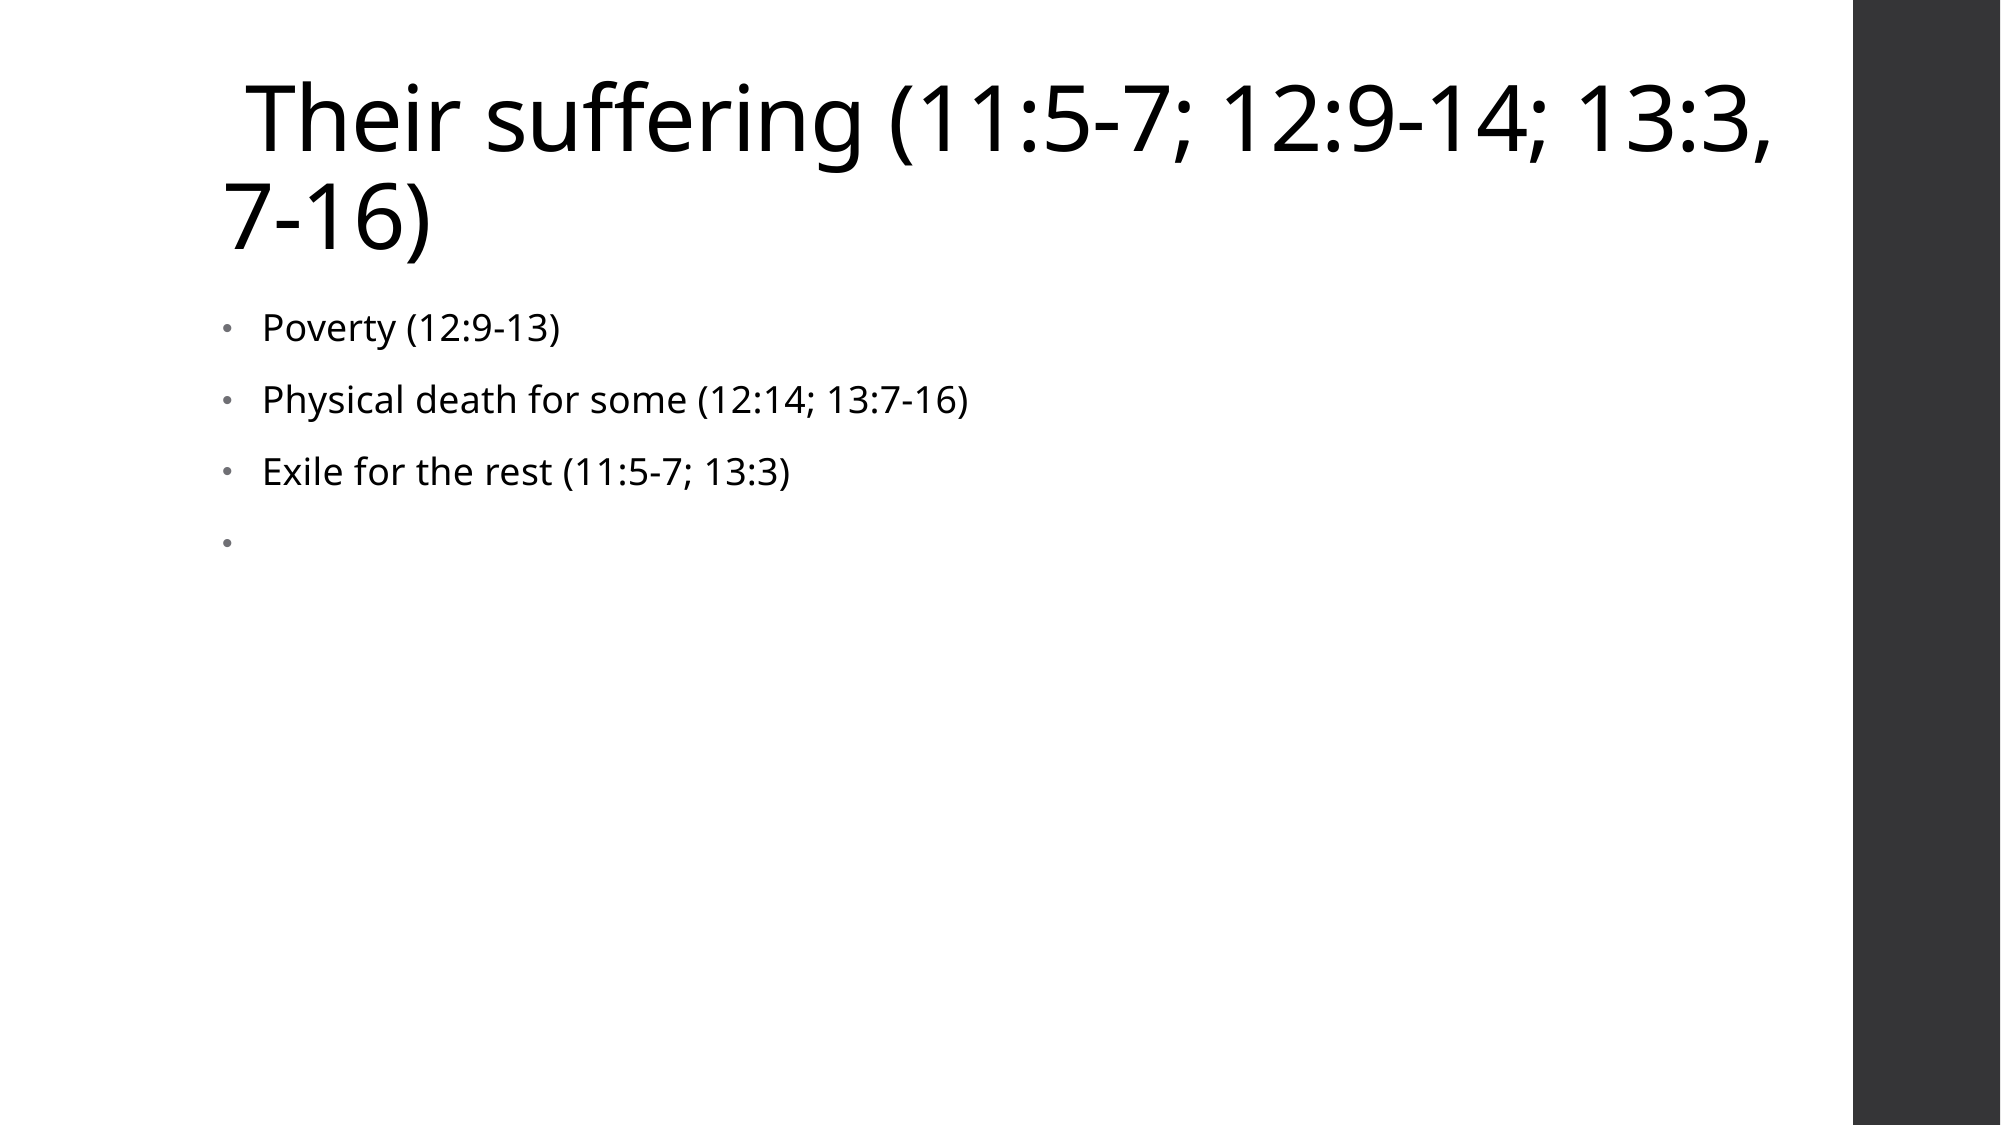

# Their suffering (11:5-7; 12:9-14; 13:3, 7-16)
 Poverty (12:9-13)
 Physical death for some (12:14; 13:7-16)
 Exile for the rest (11:5-7; 13:3)